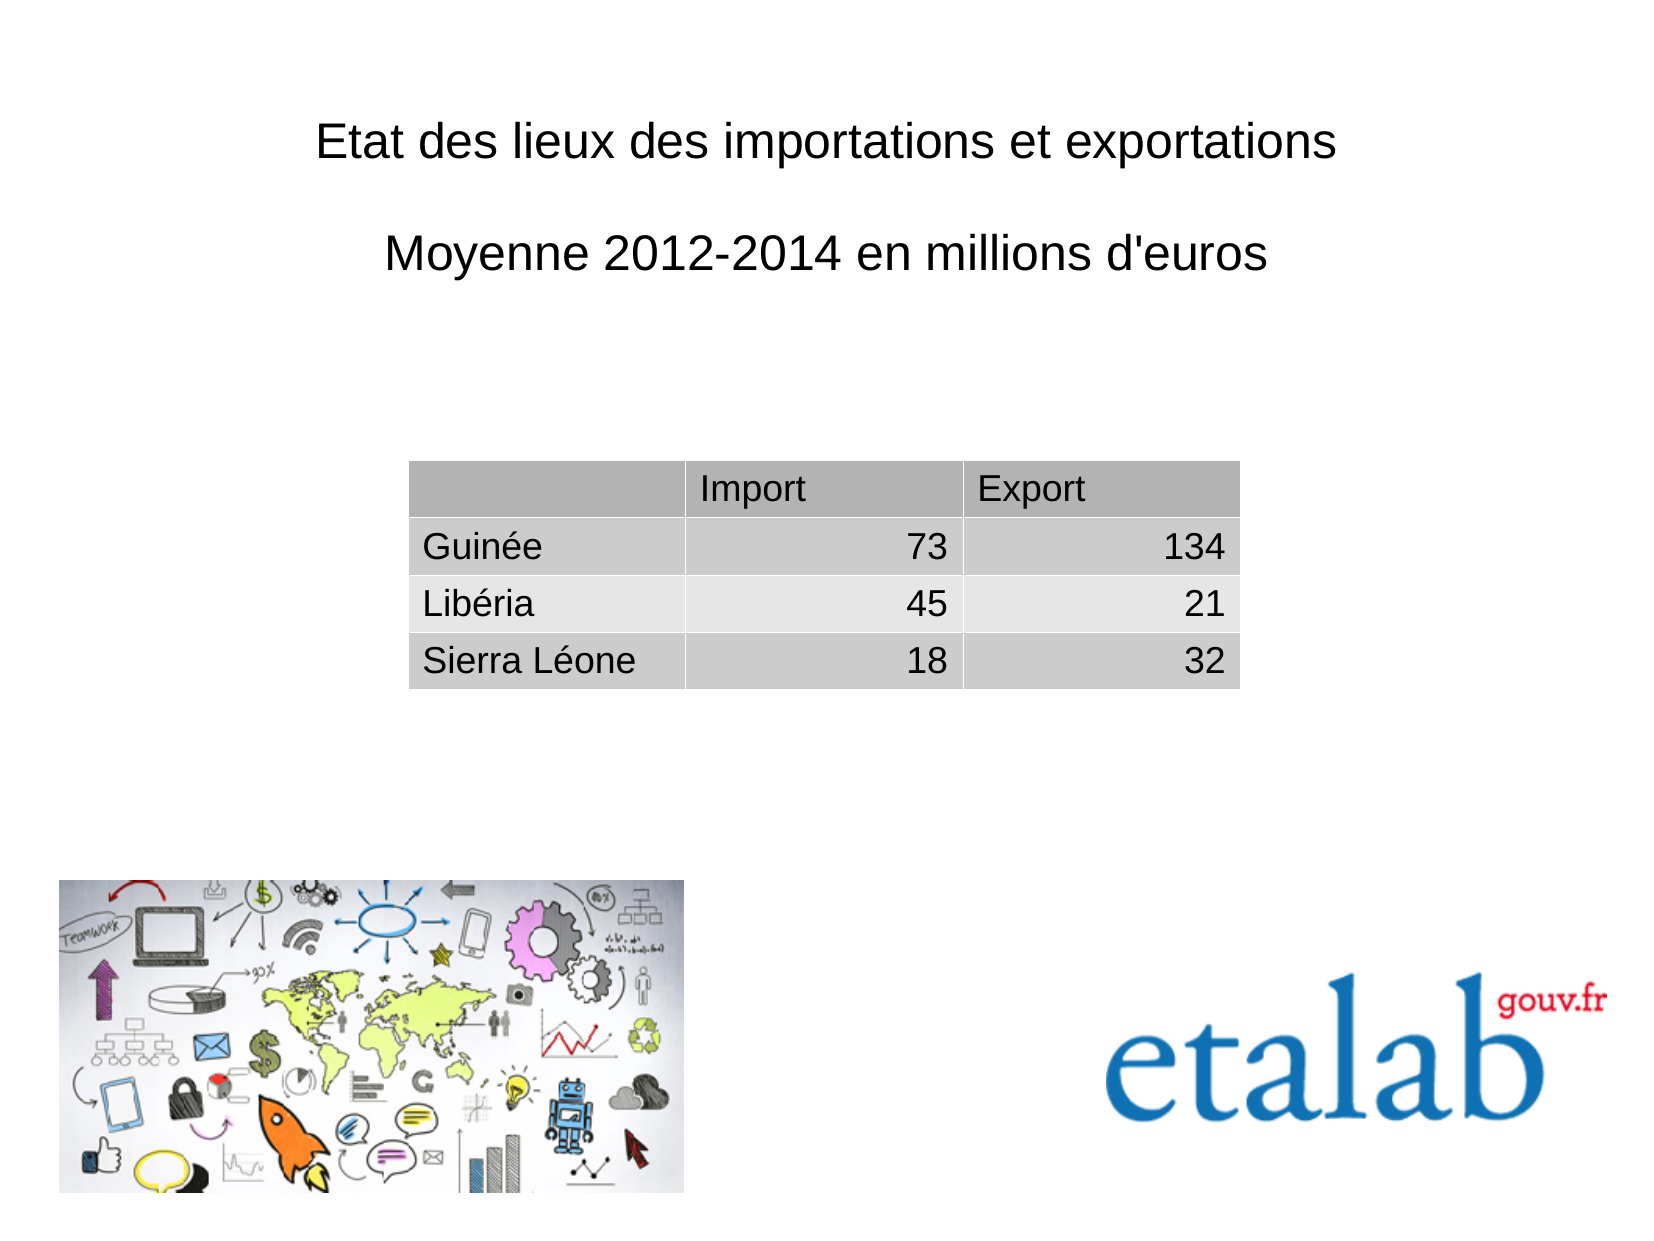

Etat des lieux des importations et exportations
Moyenne 2012-2014 en millions d'euros
| | Import | Export |
| --- | --- | --- |
| Guinée | 73 | 134 |
| Libéria | 45 | 21 |
| Sierra Léone | 18 | 32 |